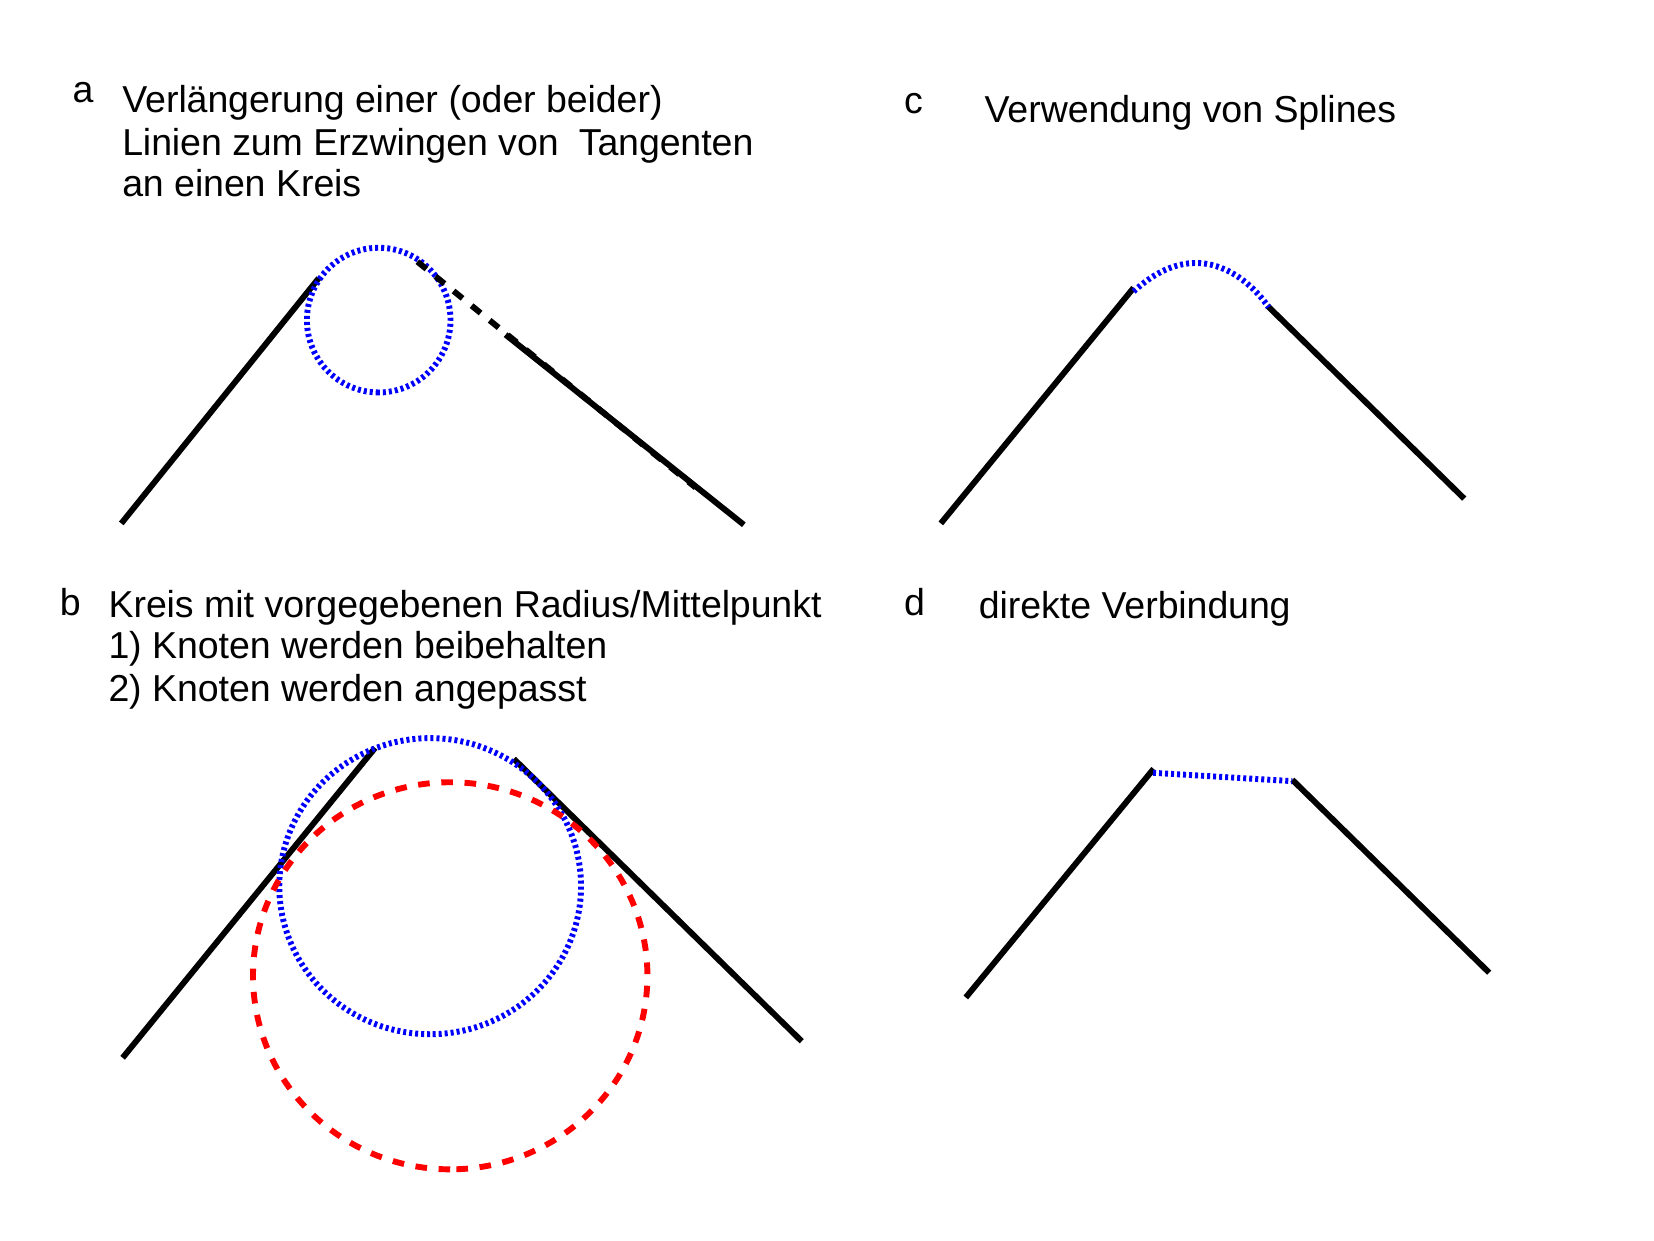

a
Verlängerung einer (oder beider)
Linien zum Erzwingen von Tangenten
an einen Kreis
c
Verwendung von Splines
b
d
Kreis mit vorgegebenen Radius/Mittelpunkt
1) Knoten werden beibehalten
2) Knoten werden angepasst
direkte Verbindung